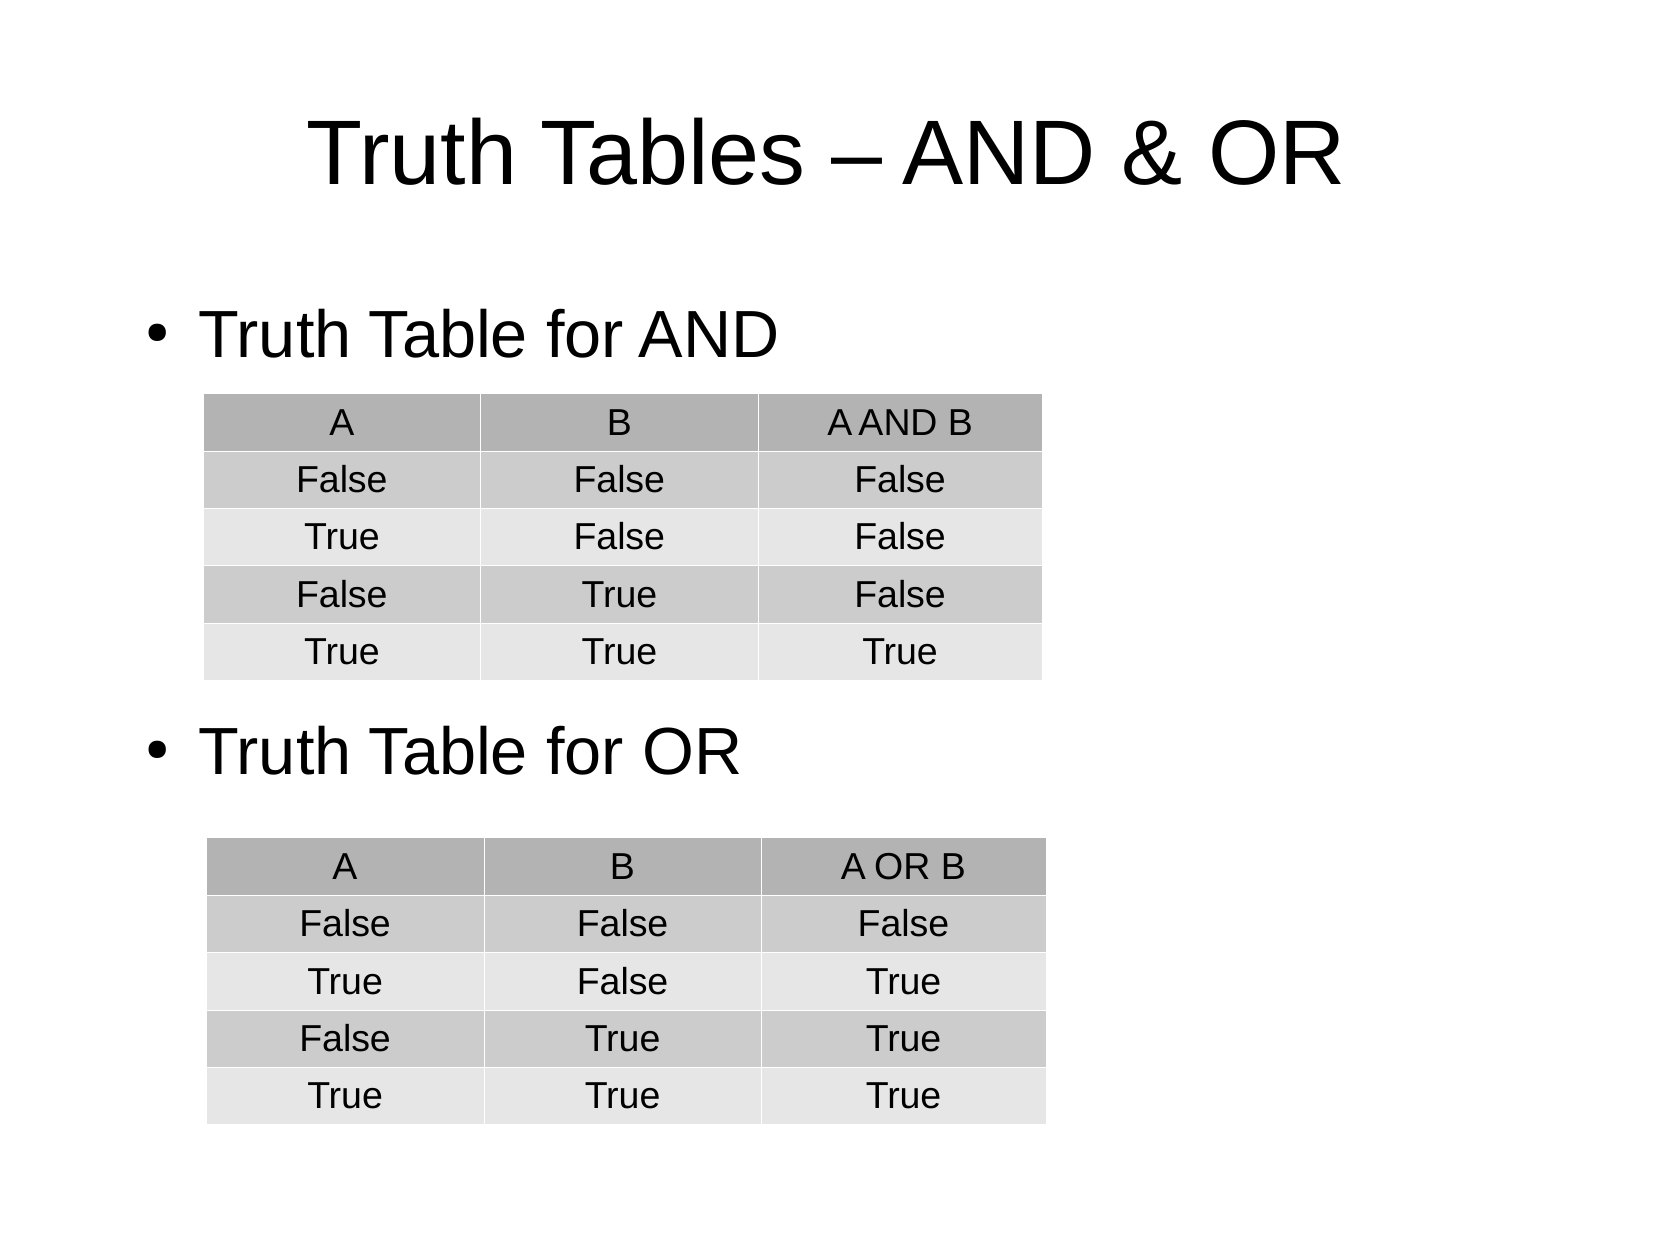

# Truth Tables – AND & OR
Truth Table for AND
Truth Table for OR
| A | B | A AND B |
| --- | --- | --- |
| False | False | False |
| True | False | False |
| False | True | False |
| True | True | True |
| A | B | A OR B |
| --- | --- | --- |
| False | False | False |
| True | False | True |
| False | True | True |
| True | True | True |